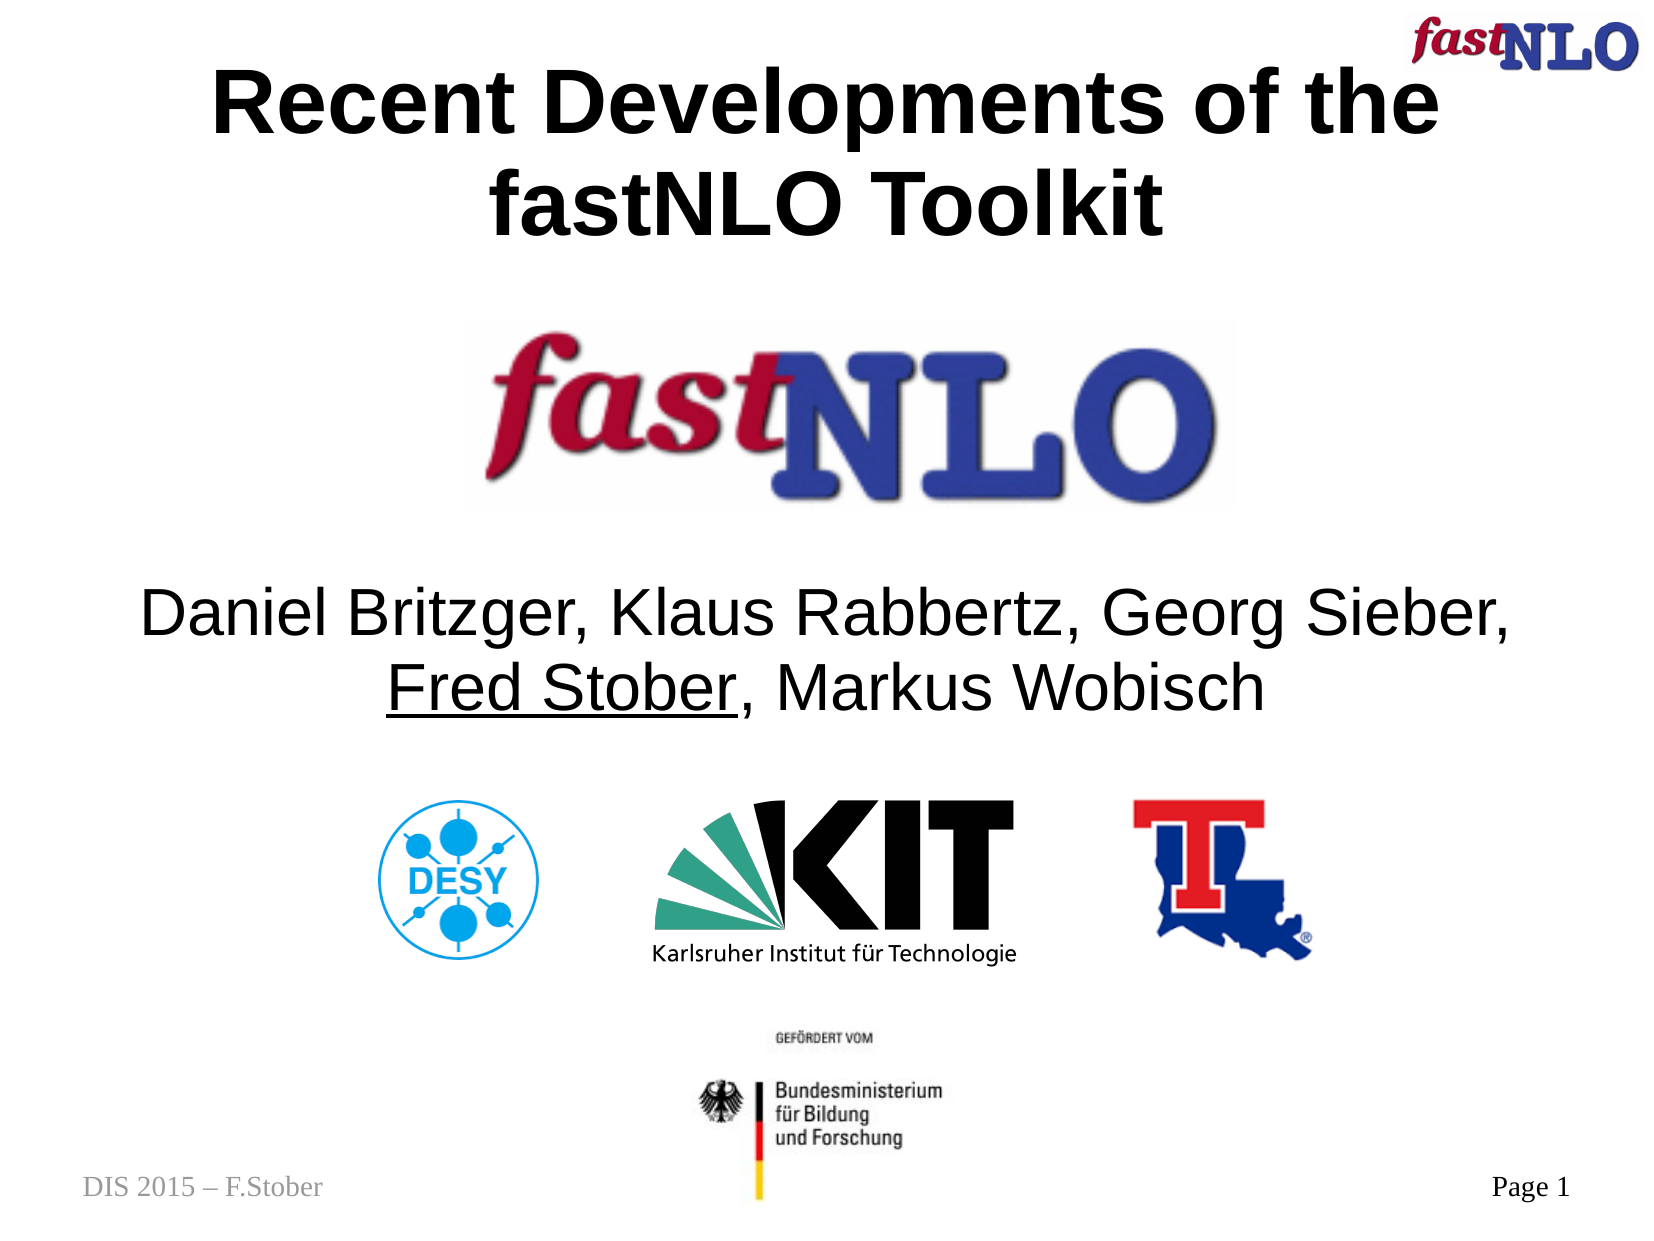

# Recent Developments of the fastNLO Toolkit
Daniel Britzger, Klaus Rabbertz, Georg Sieber, Fred Stober, Markus Wobisch
1